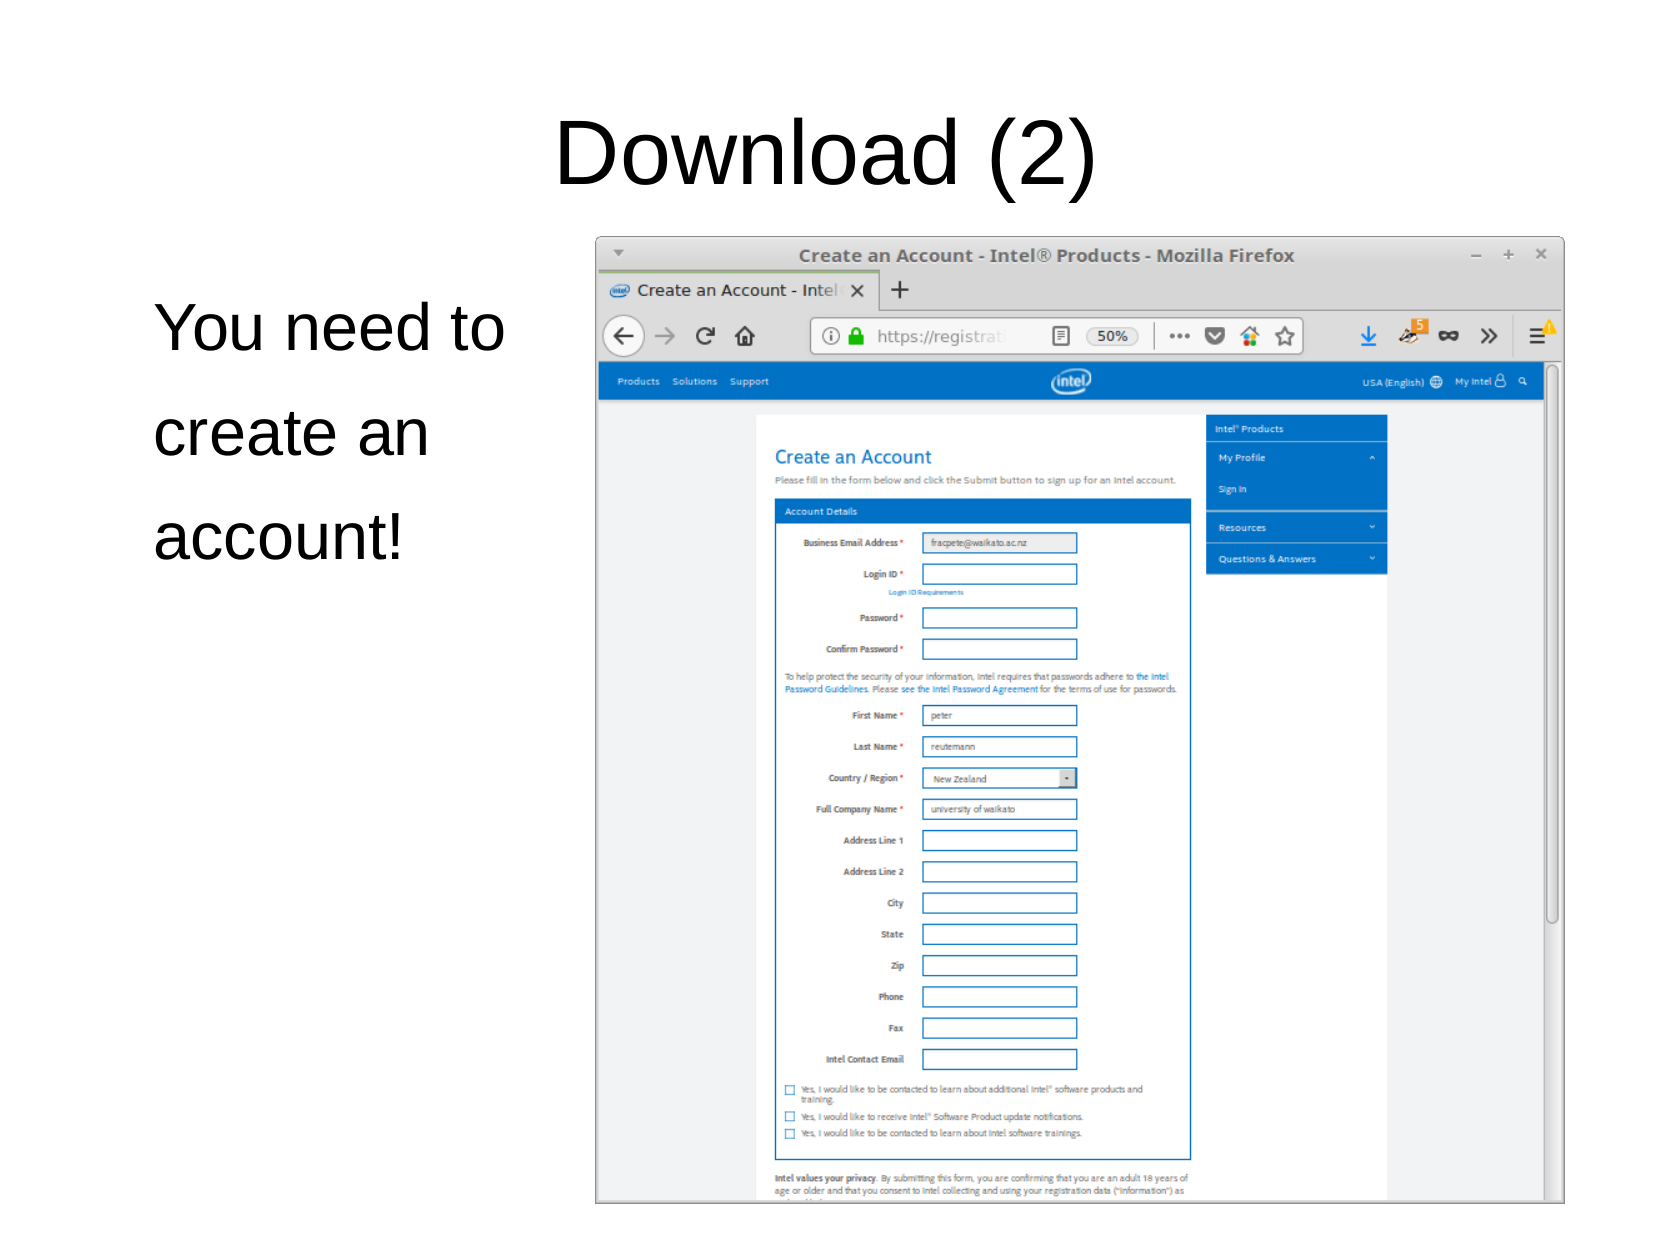

# Download (2)
You need to
create an
account!